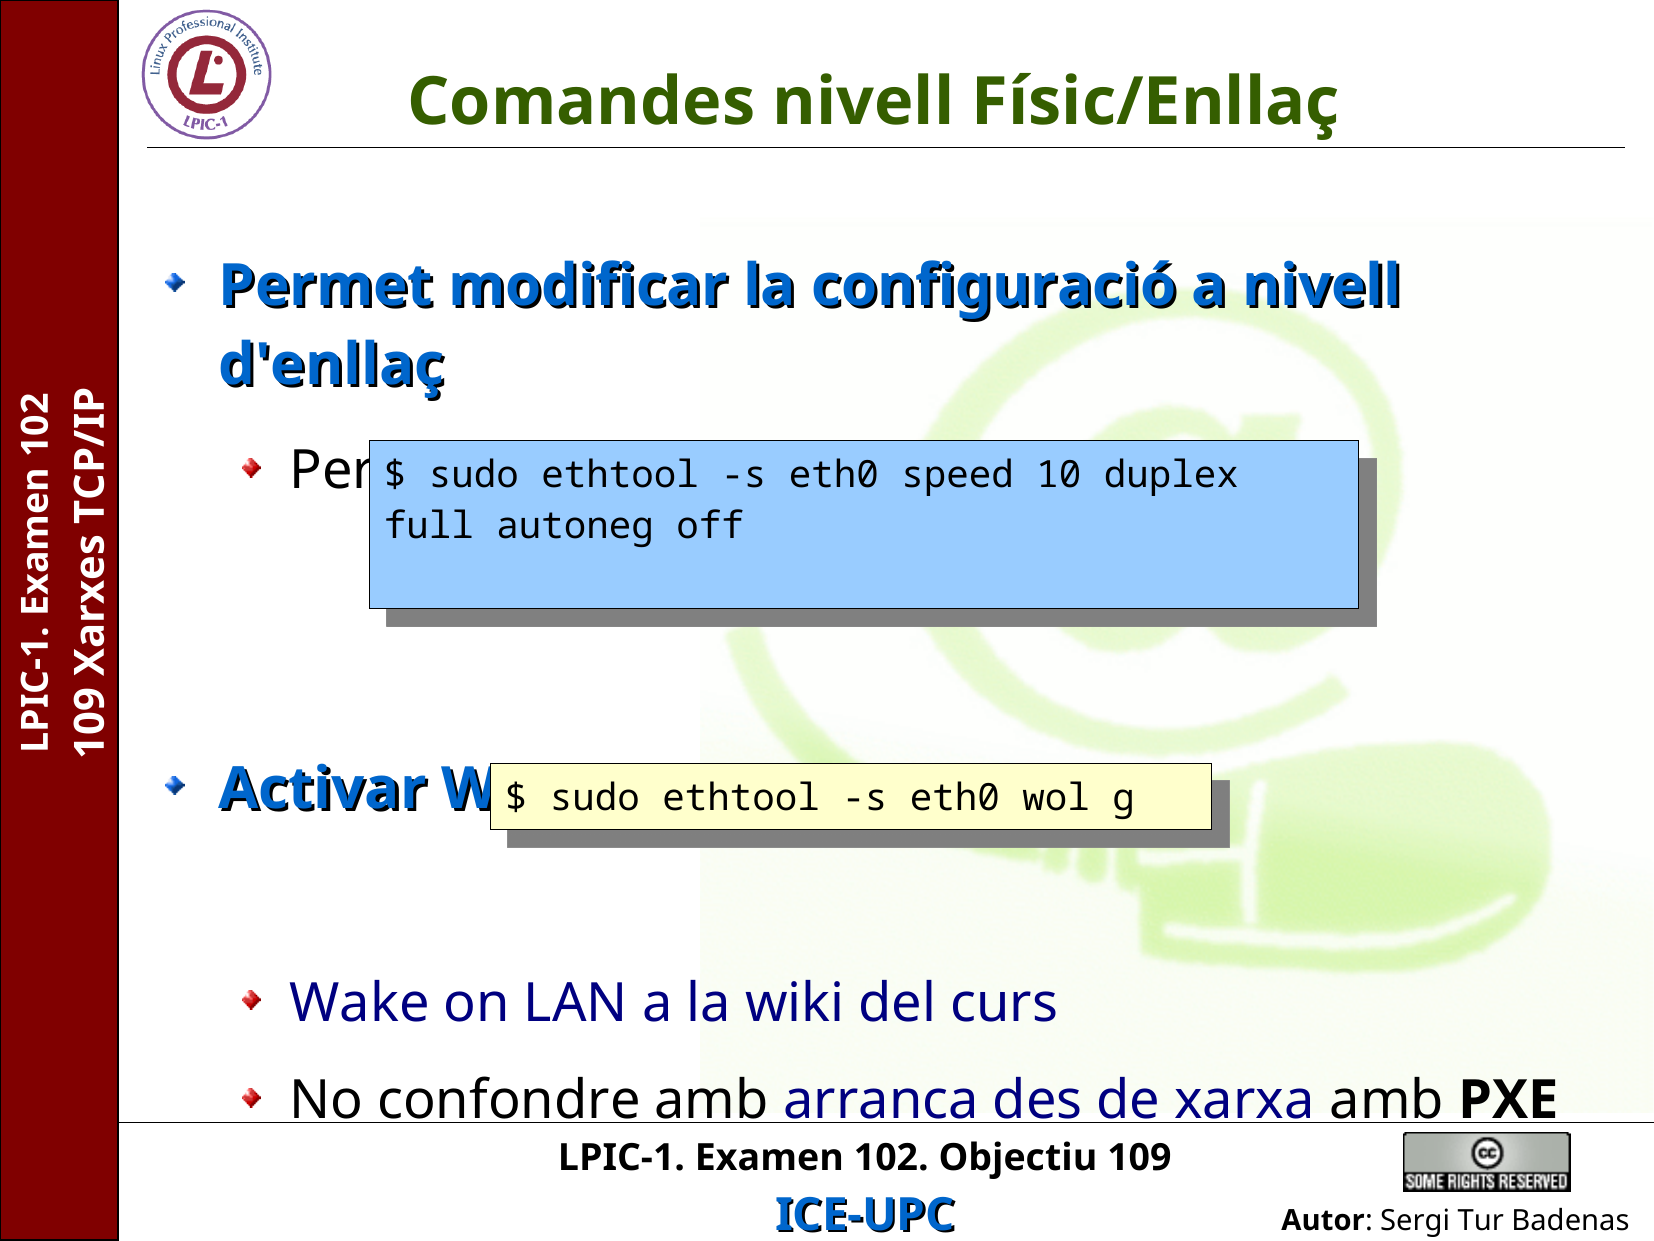

# Comandes nivell Físic/Enllaç
Permet modificar la configuració a nivell d'enllaç
Per exemple:
Activar Wake ON LAN:
Wake on LAN a la wiki del curs
No confondre amb arranca des de xarxa amb PXE
$ sudo ethtool -s eth0 speed 10 duplex full autoneg off
$ sudo ethtool -s eth0 wol g